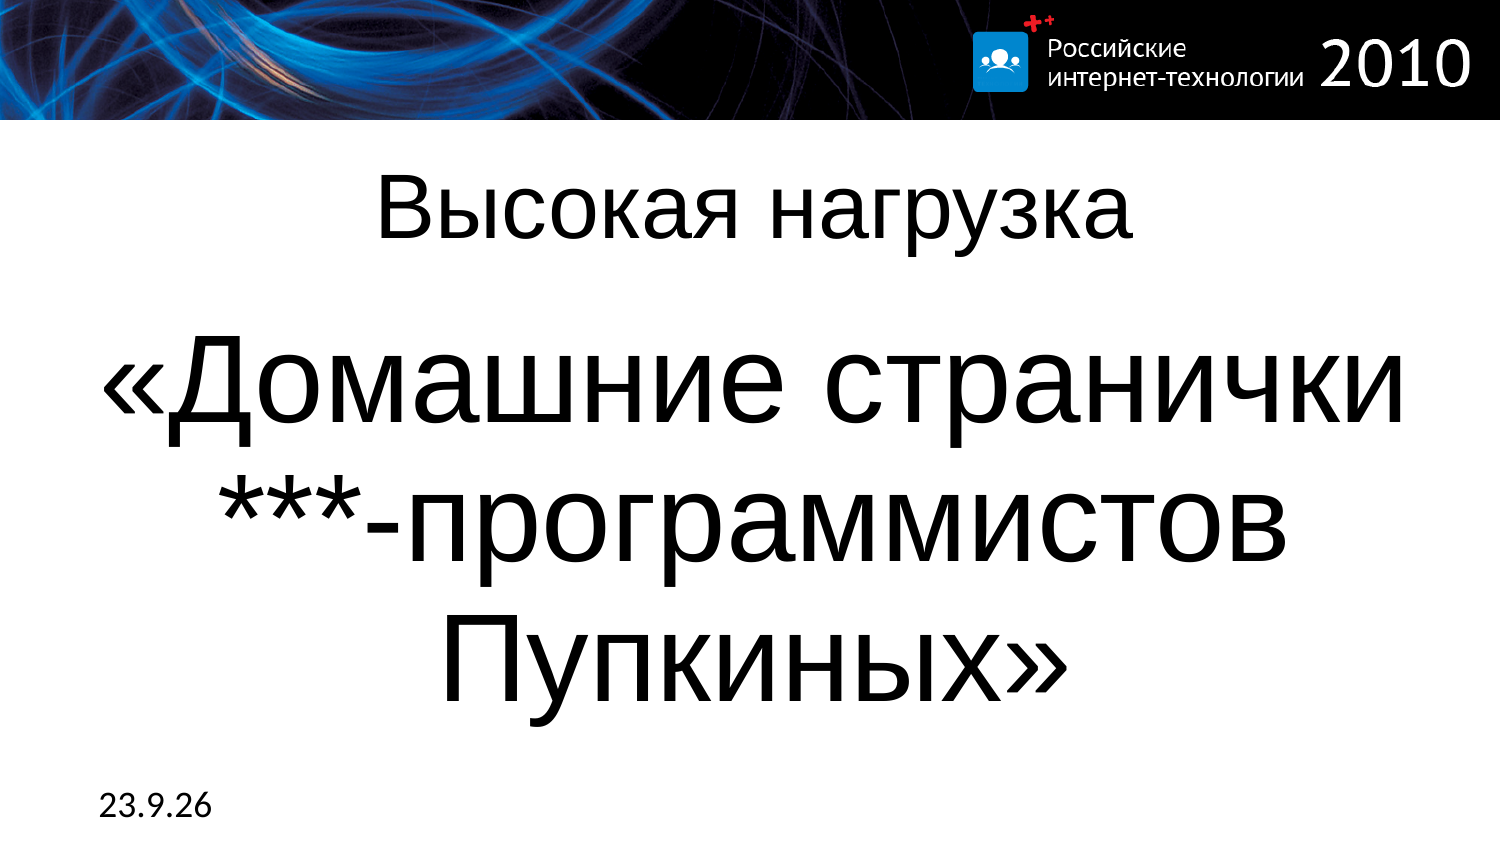

# Высокая нагрузка
«Домашние странички
***-программистов
Пупкиных»